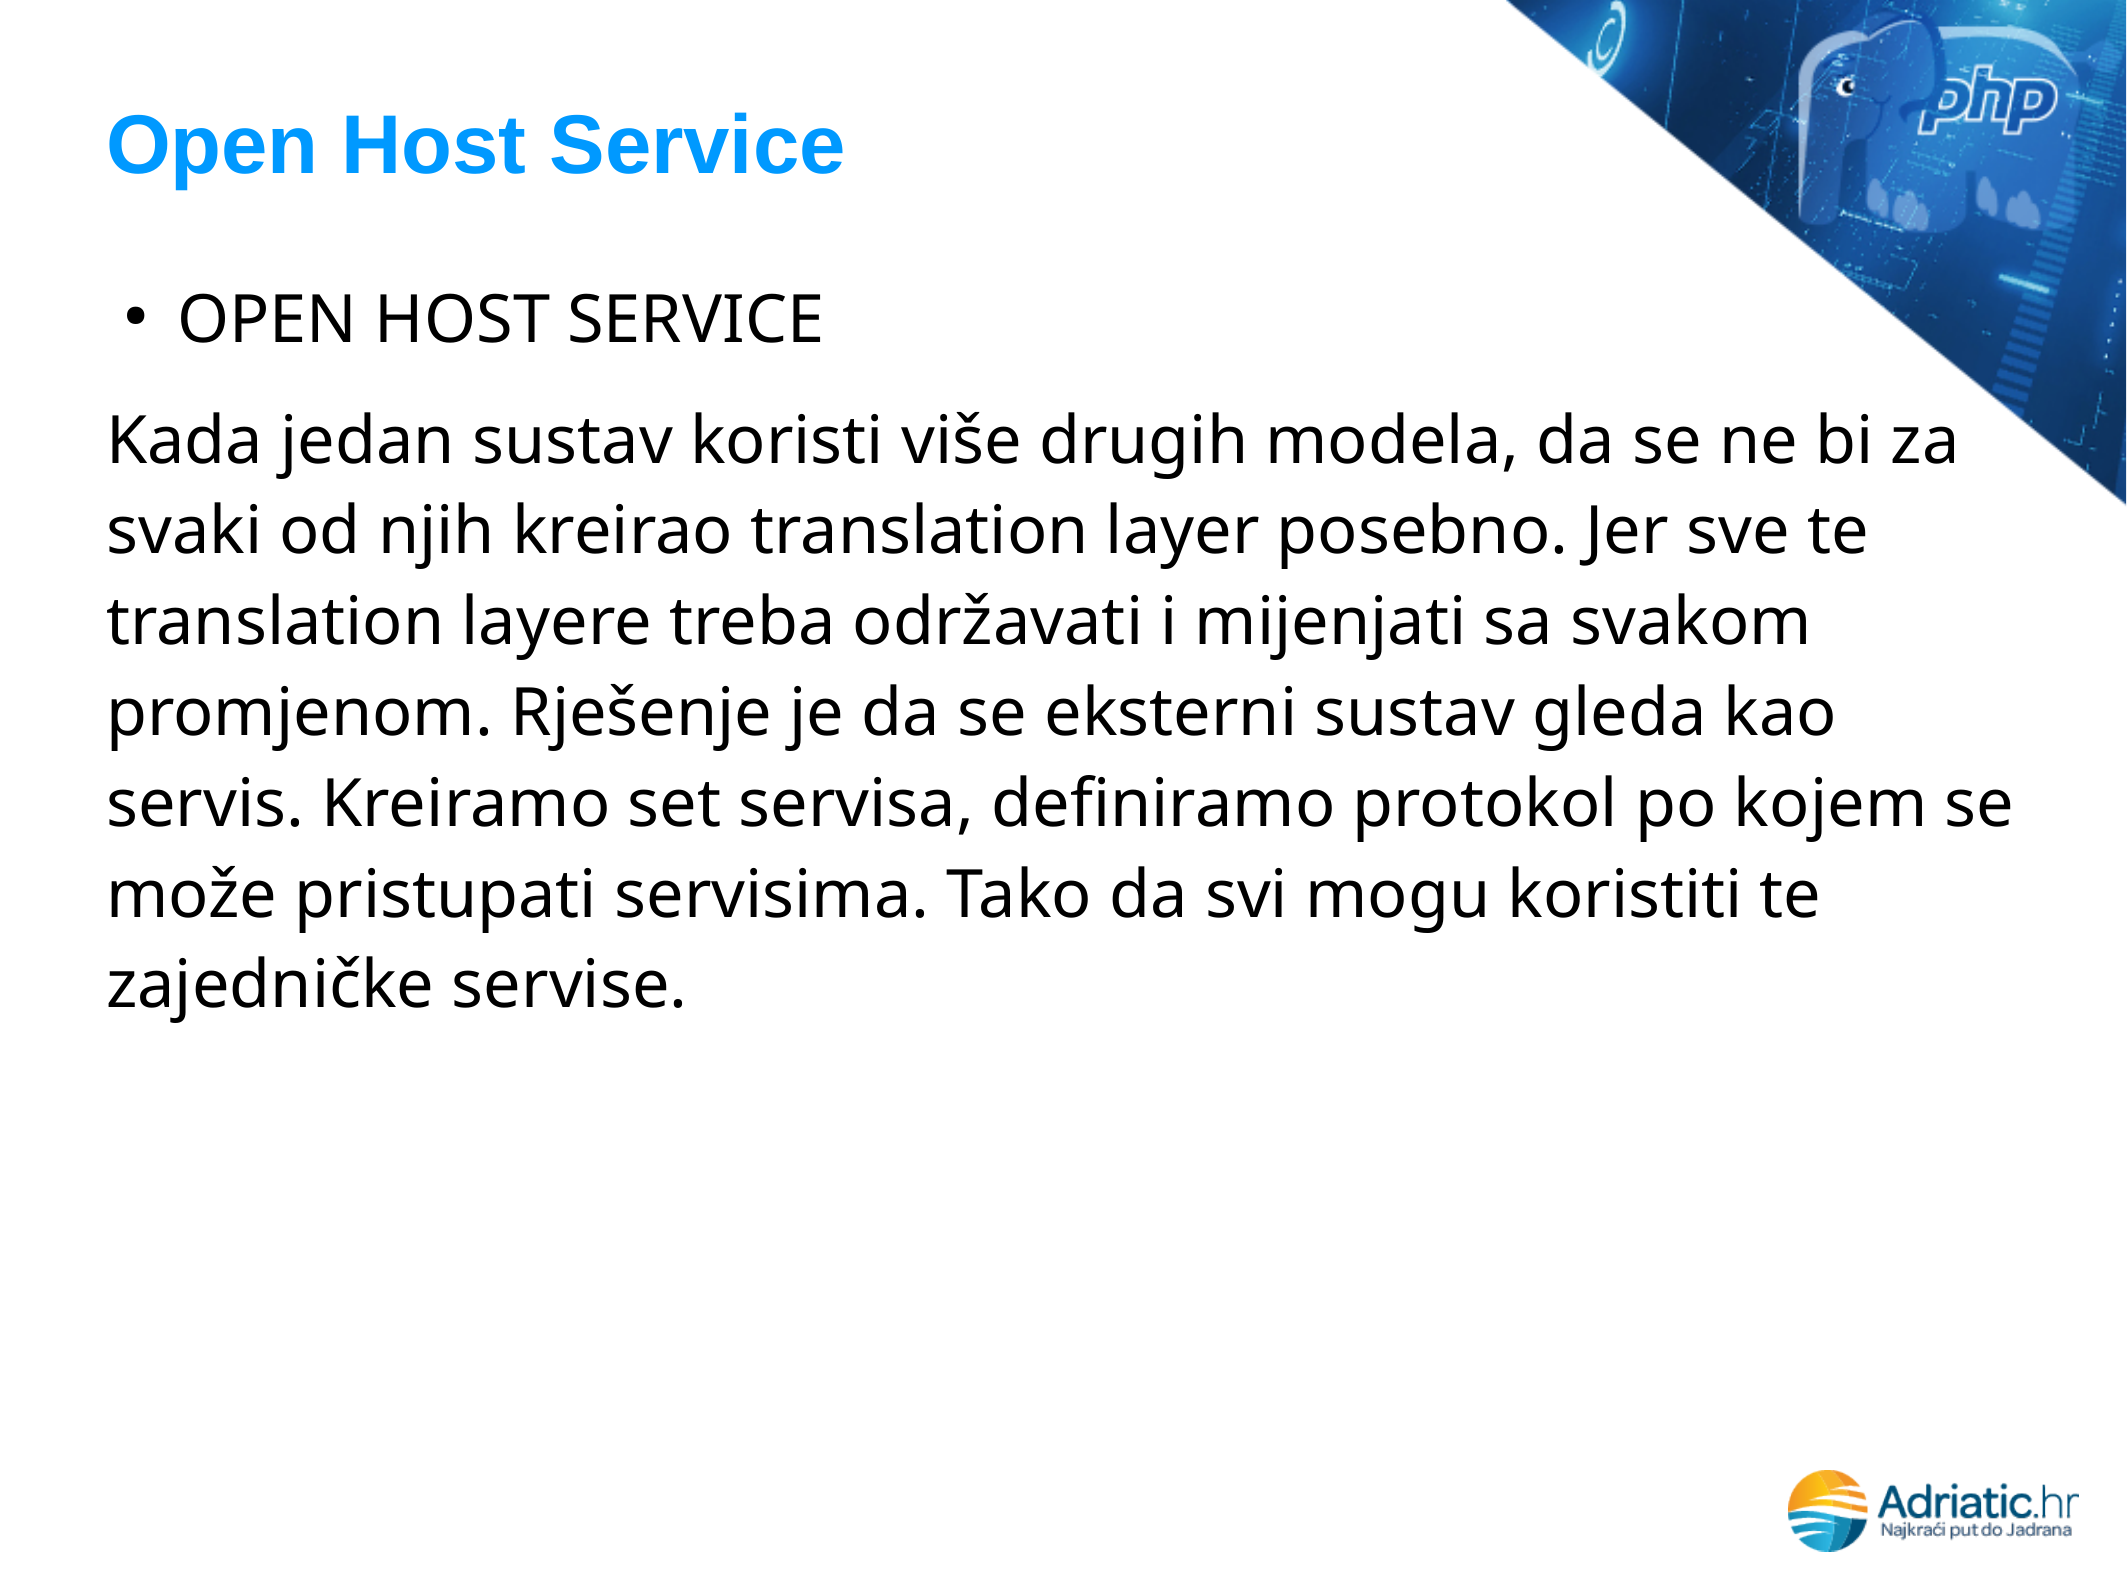

# Open Host Service
OPEN HOST SERVICE
Kada jedan sustav koristi više drugih modela, da se ne bi za svaki od njih kreirao translation layer posebno. Jer sve te translation layere treba održavati i mijenjati sa svakom promjenom. Rješenje je da se eksterni sustav gleda kao servis. Kreiramo set servisa, definiramo protokol po kojem se može pristupati servisima. Tako da svi mogu koristiti te zajedničke servise.